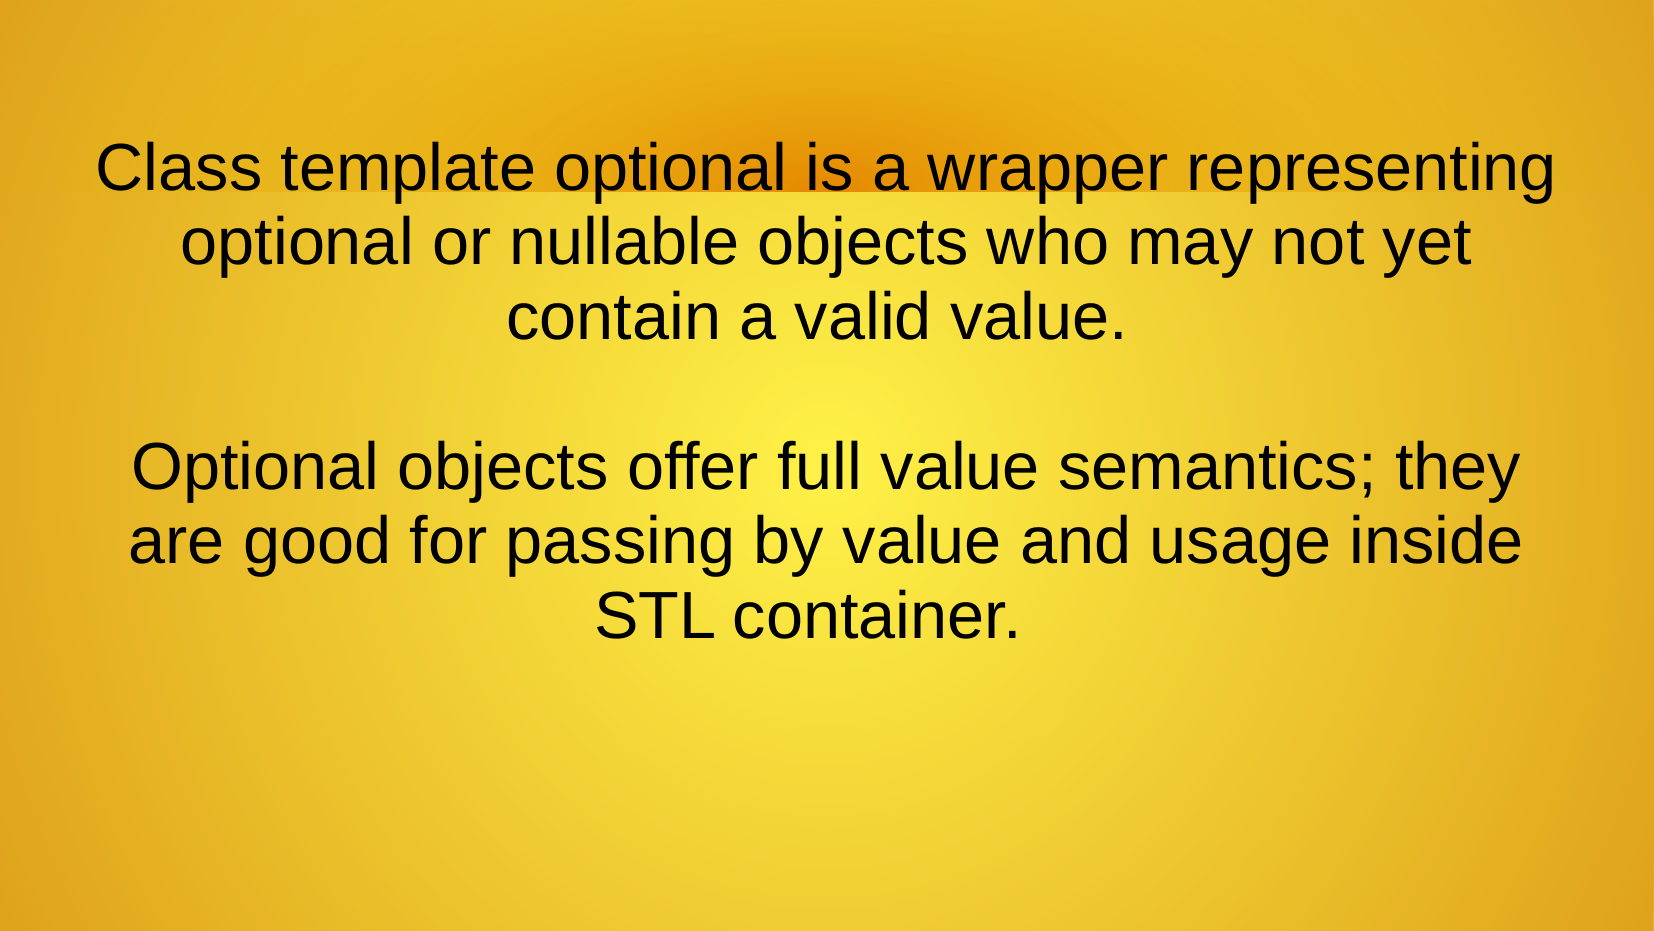

Yet
# Class template optional is a wrapper representing optional or nullable objects who may not yet contain a valid value.
Optional objects offer full value semantics; they are good for passing by value and usage inside STL container.
alue